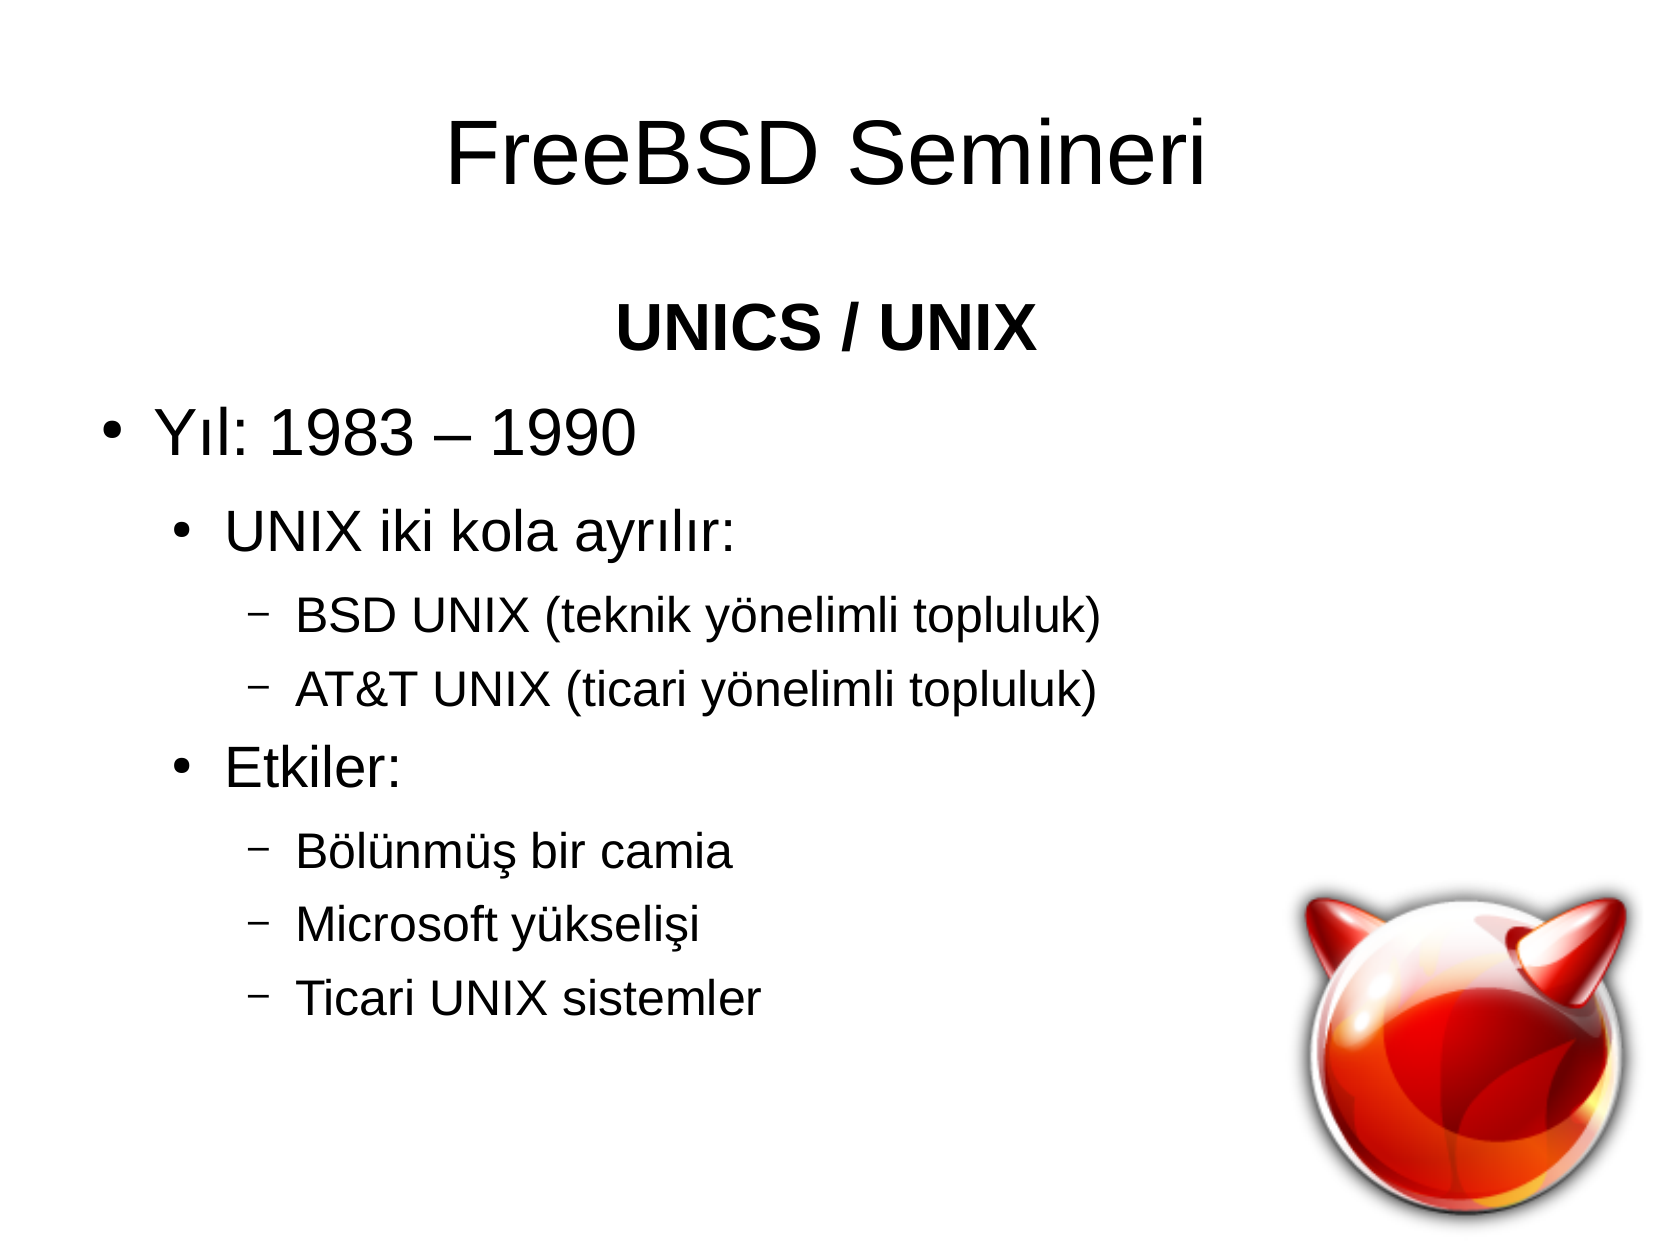

# FreeBSD Semineri
UNICS / UNIX
Yıl: 1983 – 1990
UNIX iki kola ayrılır:
BSD UNIX (teknik yönelimli topluluk)
AT&T UNIX (ticari yönelimli topluluk)
Etkiler:
Bölünmüş bir camia
Microsoft yükselişi
Ticari UNIX sistemler